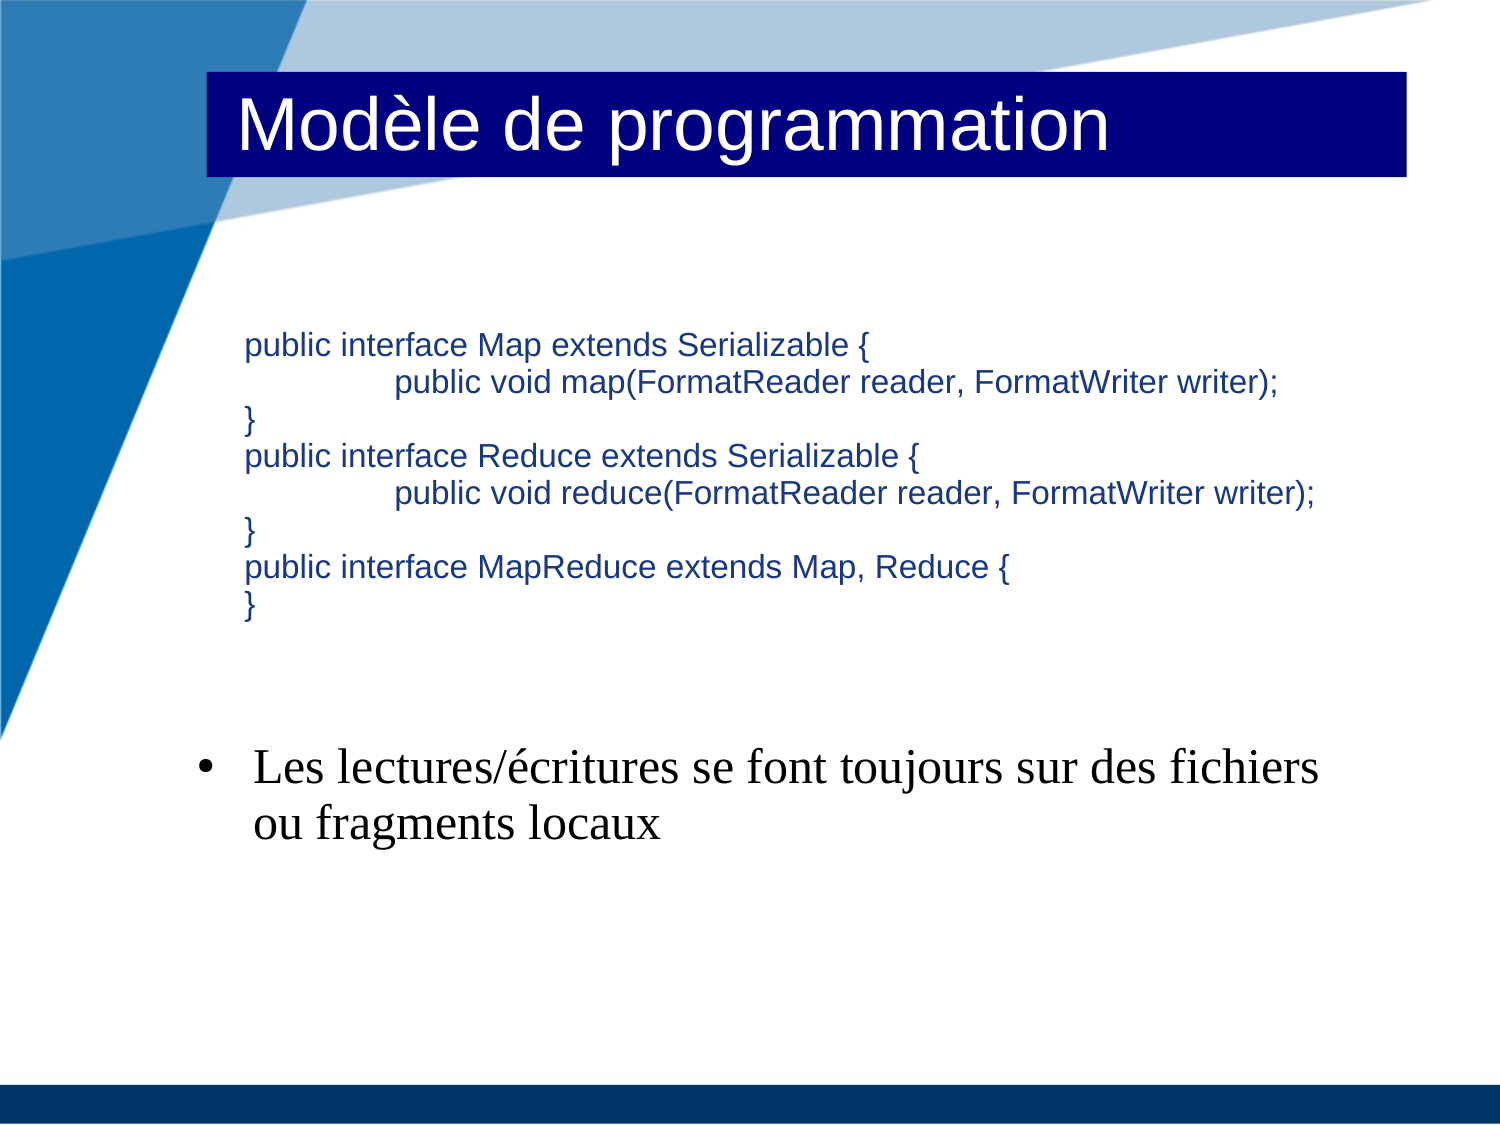

# Modèle de programmation
public interface Map extends Serializable {
	public void map(FormatReader reader, FormatWriter writer);
}
public interface Reduce extends Serializable {
	public void reduce(FormatReader reader, FormatWriter writer);
}
public interface MapReduce extends Map, Reduce {
}
Les lectures/écritures se font toujours sur des fichiers ou fragments locaux